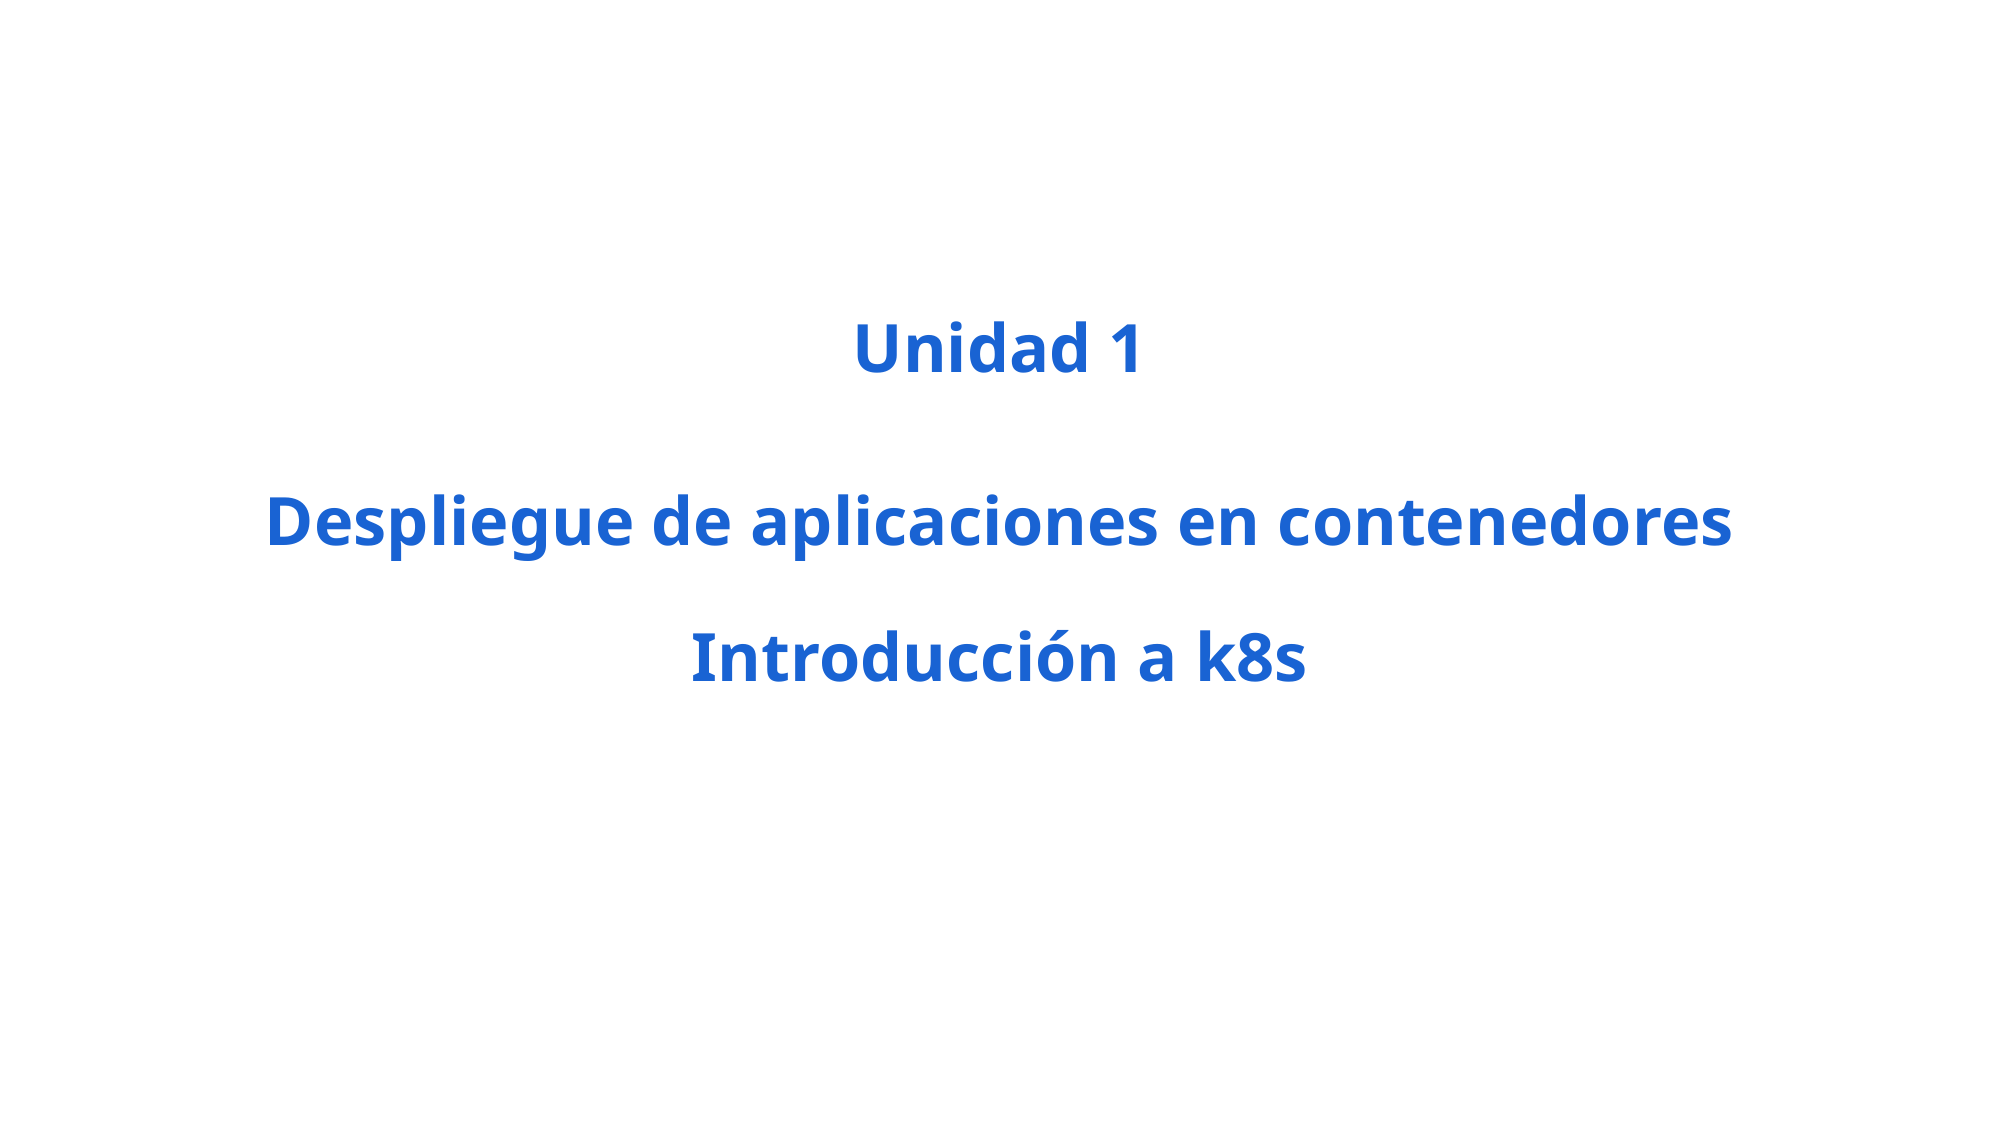

Unidad 1
Despliegue de aplicaciones en contenedores Introducción a k8s